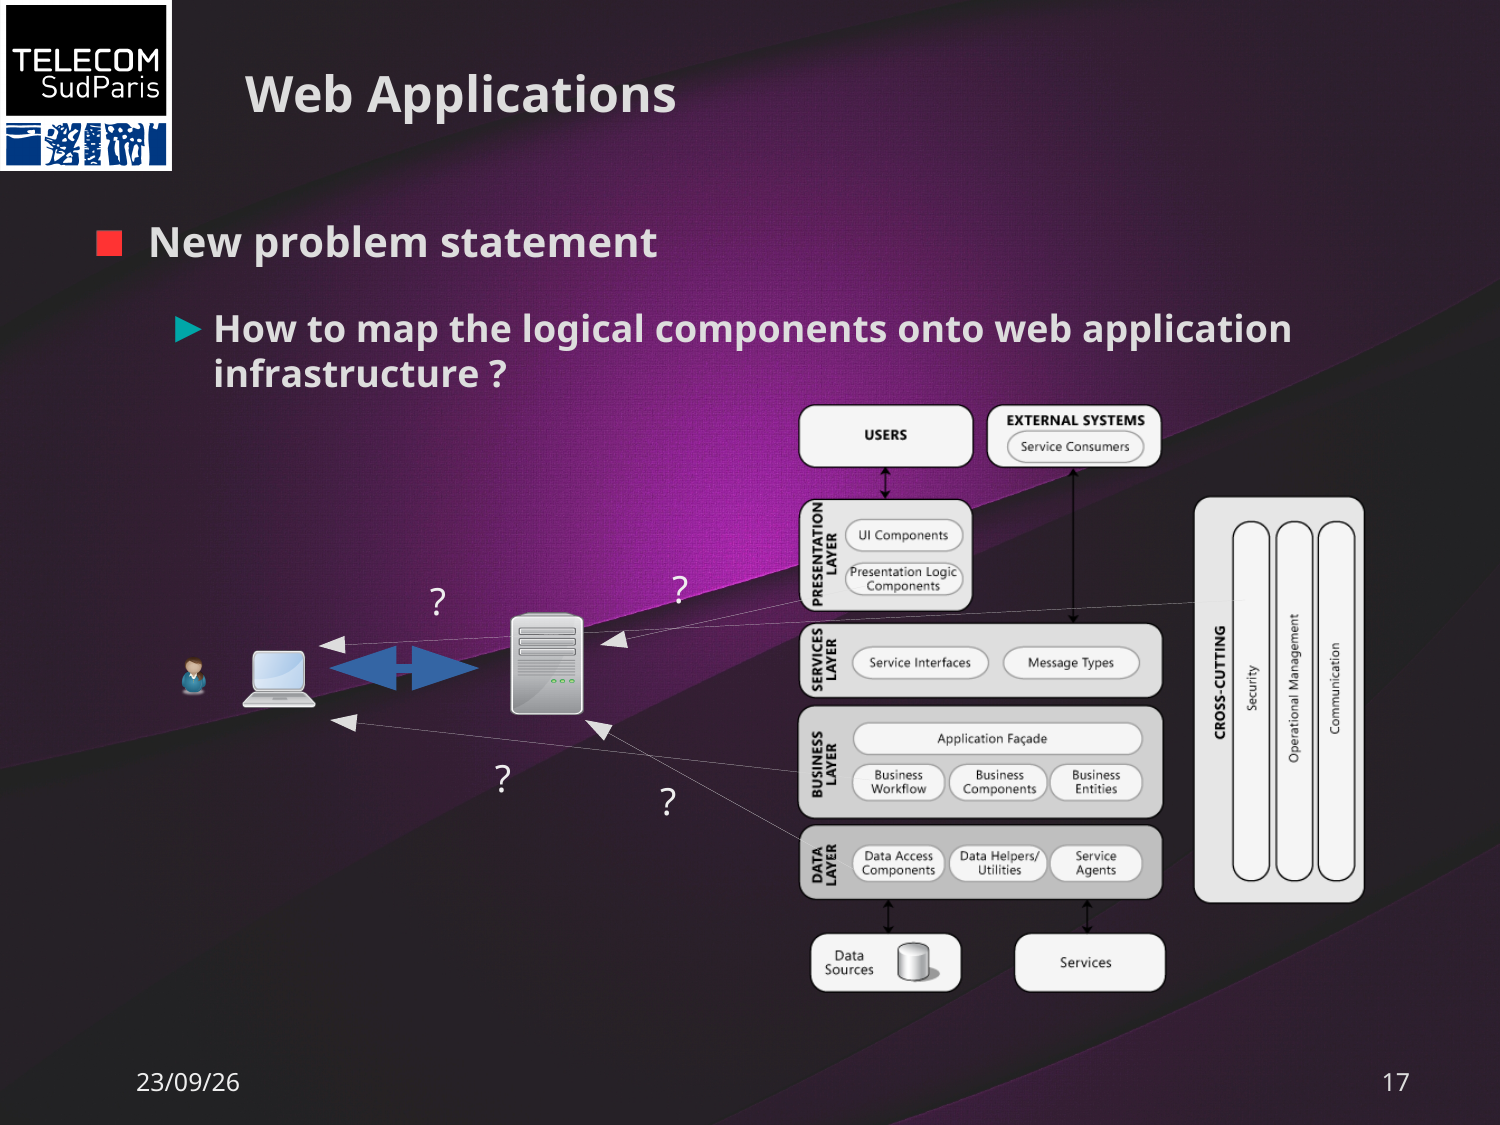

# Web Applications
New problem statement
How to map the logical components onto web application infrastructure ?
?
?
?
?
17